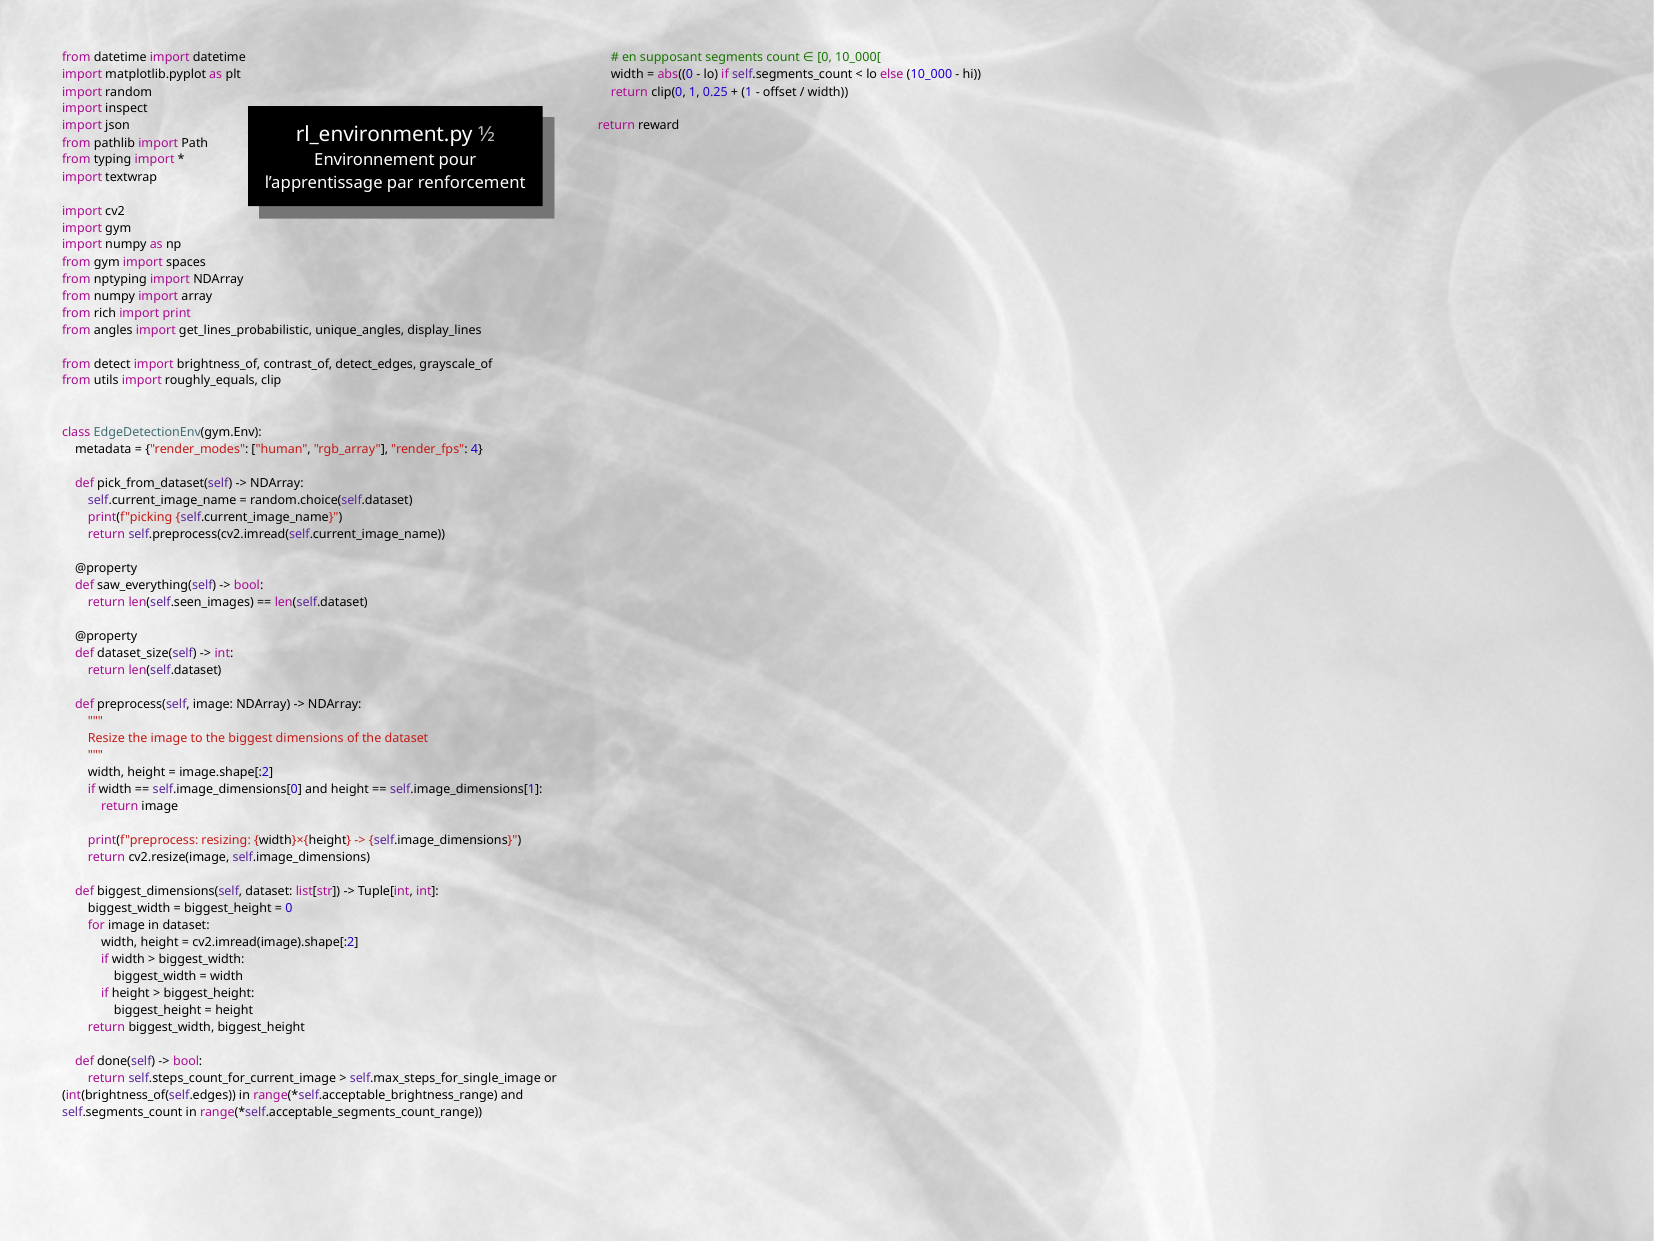

from datetime import datetime
import matplotlib.pyplot as plt
import random
import inspect
import json
from pathlib import Path
from typing import *
import textwrap
import cv2
import gym
import numpy as np
from gym import spaces
from nptyping import NDArray
from numpy import array
from rich import print
from angles import get_lines_probabilistic, unique_angles, display_lines
from detect import brightness_of, contrast_of, detect_edges, grayscale_of
from utils import roughly_equals, clip
class EdgeDetectionEnv(gym.Env):
 metadata = {"render_modes": ["human", "rgb_array"], "render_fps": 4}
 def pick_from_dataset(self) -> NDArray:
 self.current_image_name = random.choice(self.dataset)
 print(f"picking {self.current_image_name}")
 return self.preprocess(cv2.imread(self.current_image_name))
 @property
 def saw_everything(self) -> bool:
 return len(self.seen_images) == len(self.dataset)
 @property
 def dataset_size(self) -> int:
 return len(self.dataset)
 def preprocess(self, image: NDArray) -> NDArray:
 """
 Resize the image to the biggest dimensions of the dataset
 """
 width, height = image.shape[:2]
 if width == self.image_dimensions[0] and height == self.image_dimensions[1]:
 return image
 print(f"preprocess: resizing: {width}×{height} -> {self.image_dimensions}")
 return cv2.resize(image, self.image_dimensions)
 def biggest_dimensions(self, dataset: list[str]) -> Tuple[int, int]:
 biggest_width = biggest_height = 0
 for image in dataset:
 width, height = cv2.imread(image).shape[:2]
 if width > biggest_width:
 biggest_width = width
 if height > biggest_height:
 biggest_height = height
 return biggest_width, biggest_height
 def done(self) -> bool:
 return self.steps_count_for_current_image > self.max_steps_for_single_image or (int(brightness_of(self.edges)) in range(*self.acceptable_brightness_range) and self.segments_count in range(*self.acceptable_segments_count_range))
 def save_settings(self, agent_name: str, into: Path):
 # Used to encode int64 and other numpy number types
 def numpy_encoder(object):
 if isinstance(object, np.generic):
 return object.item()
 assert self.current_image_name is not None
 save_as = into / agent_name / Path(self.current_image_name).stem
 save_as.parent.mkdir(parents=True, exist_ok=True)
 Path(f"{save_as}--info.json").write_text(json.dumps(self.info, default=numpy_encoder, indent=2))
 cv2.imwrite(f"{save_as}--source.png", self.source)
 cv2.imwrite(f"{save_as}--edges.png", self.edges)
 cv2.imwrite(f"{save_as}--original-source.png", self.original_source)
 _, ax = plt.subplots()
 display_lines(ax, self.edges, self.segments, probabilistic=True, save=f"{save_as}--lines.png")
 @property
 def action_space_shape(self) -> int:
 return sum(v[0] for v in self.action_space_layout.values())
 def __init__(
 self,
 render_mode: Union[str, None],
 acceptable_brightness_range: Tuple[int, int],
 acceptable_segments_count_range: Tuple[int, int],
 dataset: Path,
 max_thresholds_increment: int = 5,
 max_brightness_increment: int = 3,
 max_blur_value: int = 30,
 step_blur_value: int =1,
 max_steps_for_single_image: int = 10_000,
 ):
 assert render_mode is None or render_mode in self.metadata["render_modes"]
 self.dataset = [str(f) for f in dataset.iterdir() if f.is_file()]
 self.seen_images = set()
 self.unique_segment_angles = set()
 self.current_image_name = None
 self.thresholds = [100, 100]
 self.brightness_boost = 0
 self.segments = []
 self.blur = 0
 self.max_steps_for_single_image = max_steps_for_single_image
 self.segments_count = None
 self.contrast_multiplier = 1
 self.acceptable_brightness_range = acceptable_brightness_range
 self.acceptable_segments_count_range = acceptable_segments_count_range
 self.image_dimensions = self.biggest_dimensions(self.dataset)
 self.max_increment = max_thresholds_increment
 self.max_contrast_increment = 1
 self.max_brightness_increment = max_brightness_increment
 self.max_blur_value = max_blur_value // step_blur_value
 self.step_blur_value = step_blur_value
 self.steps_count_for_current_image = 0
 self.last_winning_edges = array([])
 self.last_winning_thresholds = [None, None]
 pixels_space = lambda width, height: spaces.Box(low=array([0, 0]), high=array([width, height]), dtype=np.int16)
 # we stick the two images horizontally instead of adding a third dimension (2*width, height) instead of (2, width, height)
 self.observation_space_shape = (
self.image_dimensions[0],
 self.image_dimensions[1],
 )
 # self.observation_space.shape gives (2,) instead of (width, height)
 self.observation_space = pixels_space(*self.observation_space_shape)
 # key: [size, offset]
 self.action_space_layout = {
 "high_threshold": [2 * max_thresholds_increment, -max_thresholds_increment],
 "low_threshold": [2 * max_thresholds_increment, -max_thresholds_increment],
 "contrast": [2*self.max_contrast_increment, -self.max_contrast_increment],
 "brightness": [
2 * self.max_brightness_increment,
 -self.max_brightness_increment,
 ],
 "blur": [self.max_blur_value, 0],
 }
 self.action_space = spaces.Dict(
 {k: spaces.Discrete(size, start=offset) for k, (size, offset) in self.action_space_layout.items()}
 )
 print(f"Initialzed action space with layout {self.action_space_layout}")
 if render_mode == "human":
 import pygame
 pygame.init()
 pygame.display.init()
 self.window = pygame.display.set_mode(self.image_dimensions)
 self.clock = pygame.time.Clock()
 # self.renderer = Renderer(render_mode, self._render_frame)
 @property
 def observation(self) -> NDArray:
 return array([self.source, self.edges]).reshape(*self.observation_space_shape)
 def reward(self, brightness: float) -> float:
 lo, hi = self.acceptable_brightness_range
 if brightness in self.acceptable_brightness_range:
 return 1
 offset = abs(brightness - (lo if brightness < lo else hi))
 width = abs((0 - lo) if brightness < lo else (255 - hi))
 reward = 1 - (offset / width)
 if reward == 1 and self.segments_count is not None:
 lo, hi = self.acceptable_segments_count_range
 offset = abs(self.segments_count - (lo if self.segments_count < lo else hi))
 # en supposant segments count ∈ [0, 10_000[
 width = abs((0 - lo) if self.segments_count < lo else (10_000 - hi))
 return clip(0, 1, 0.25 + (1 - offset / width))
 return reward
rl_environment.py 1⁄2
 Environnement pour
l’apprentissage par renforcement